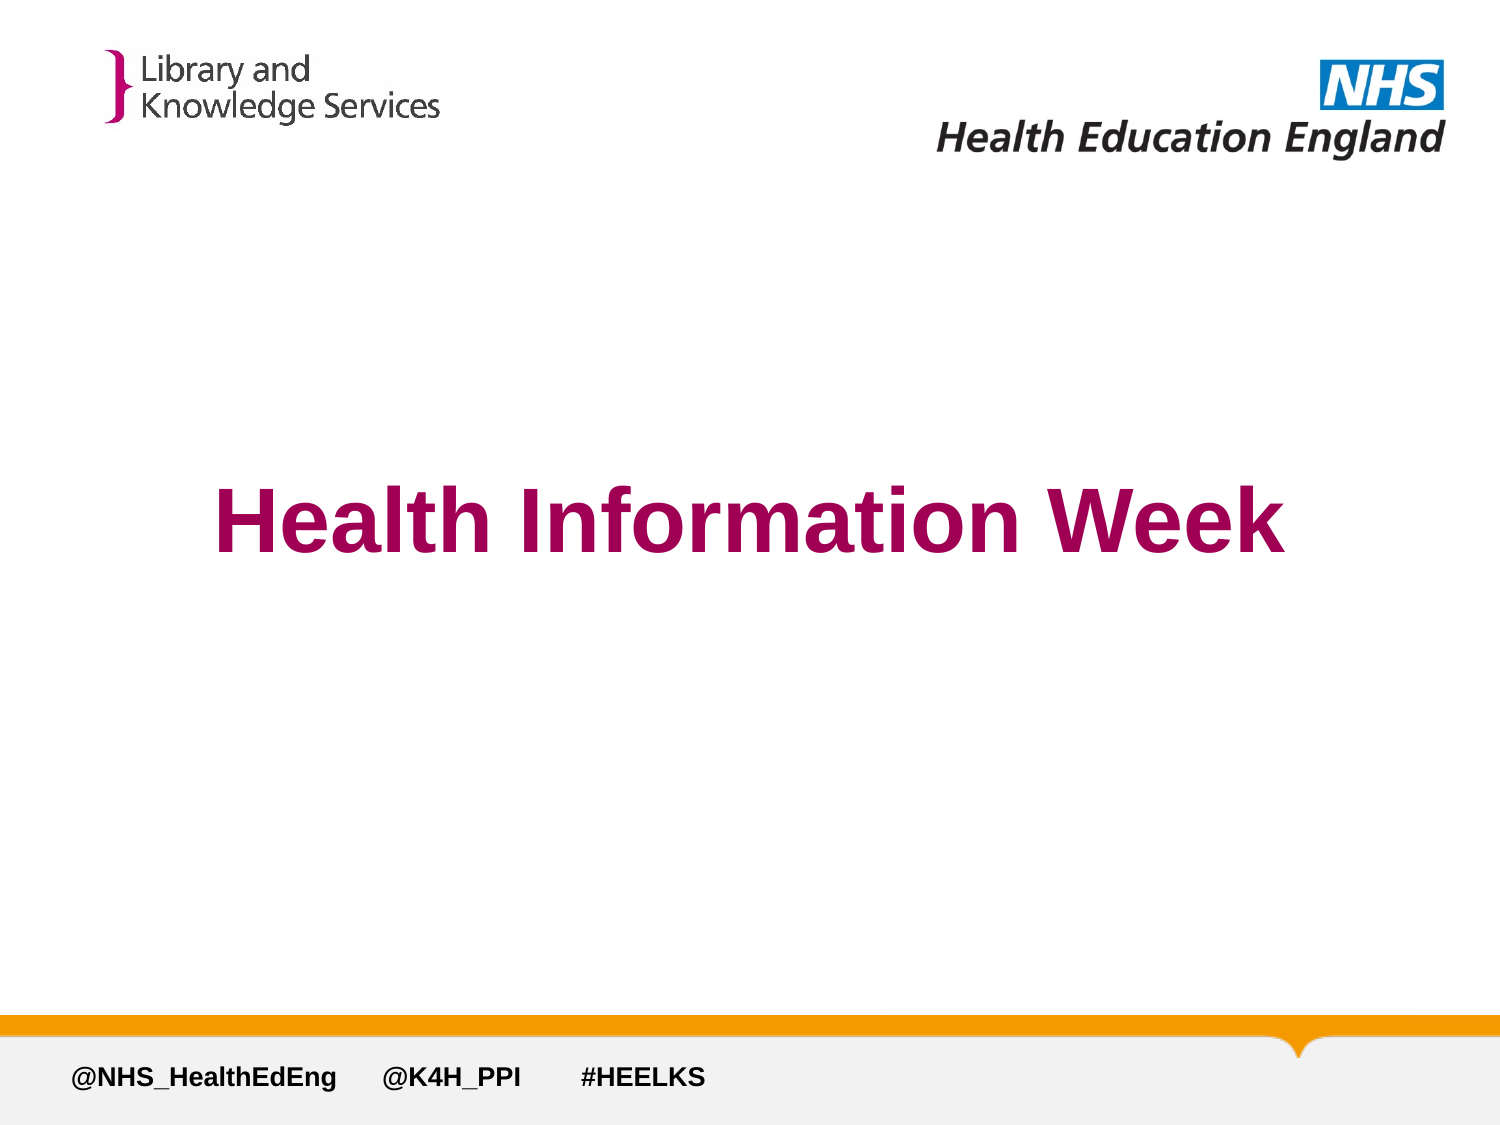

# Health Information Week
@NHS_HealthEdEng @K4H_PPI #HEELKS